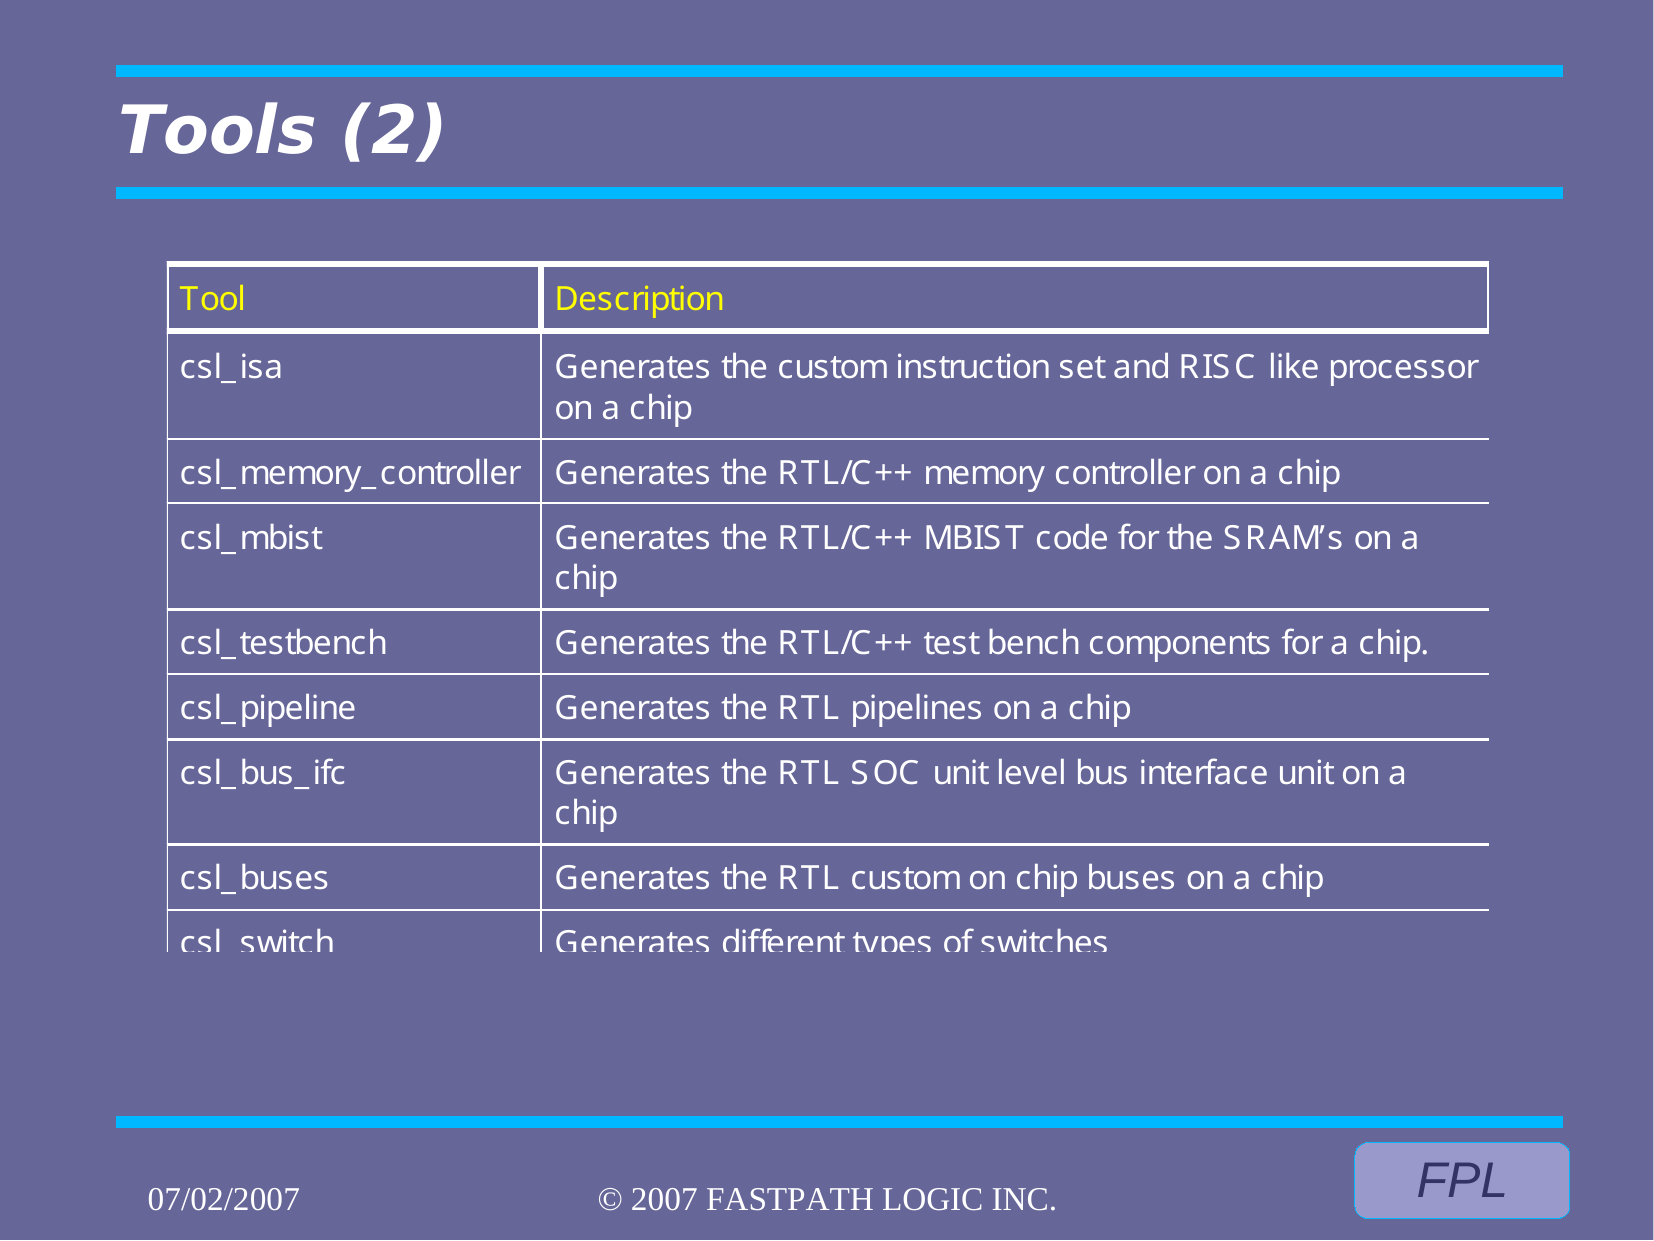

# Tools (2)
07/02/2007
© 2007 FASTPATH LOGIC INC.